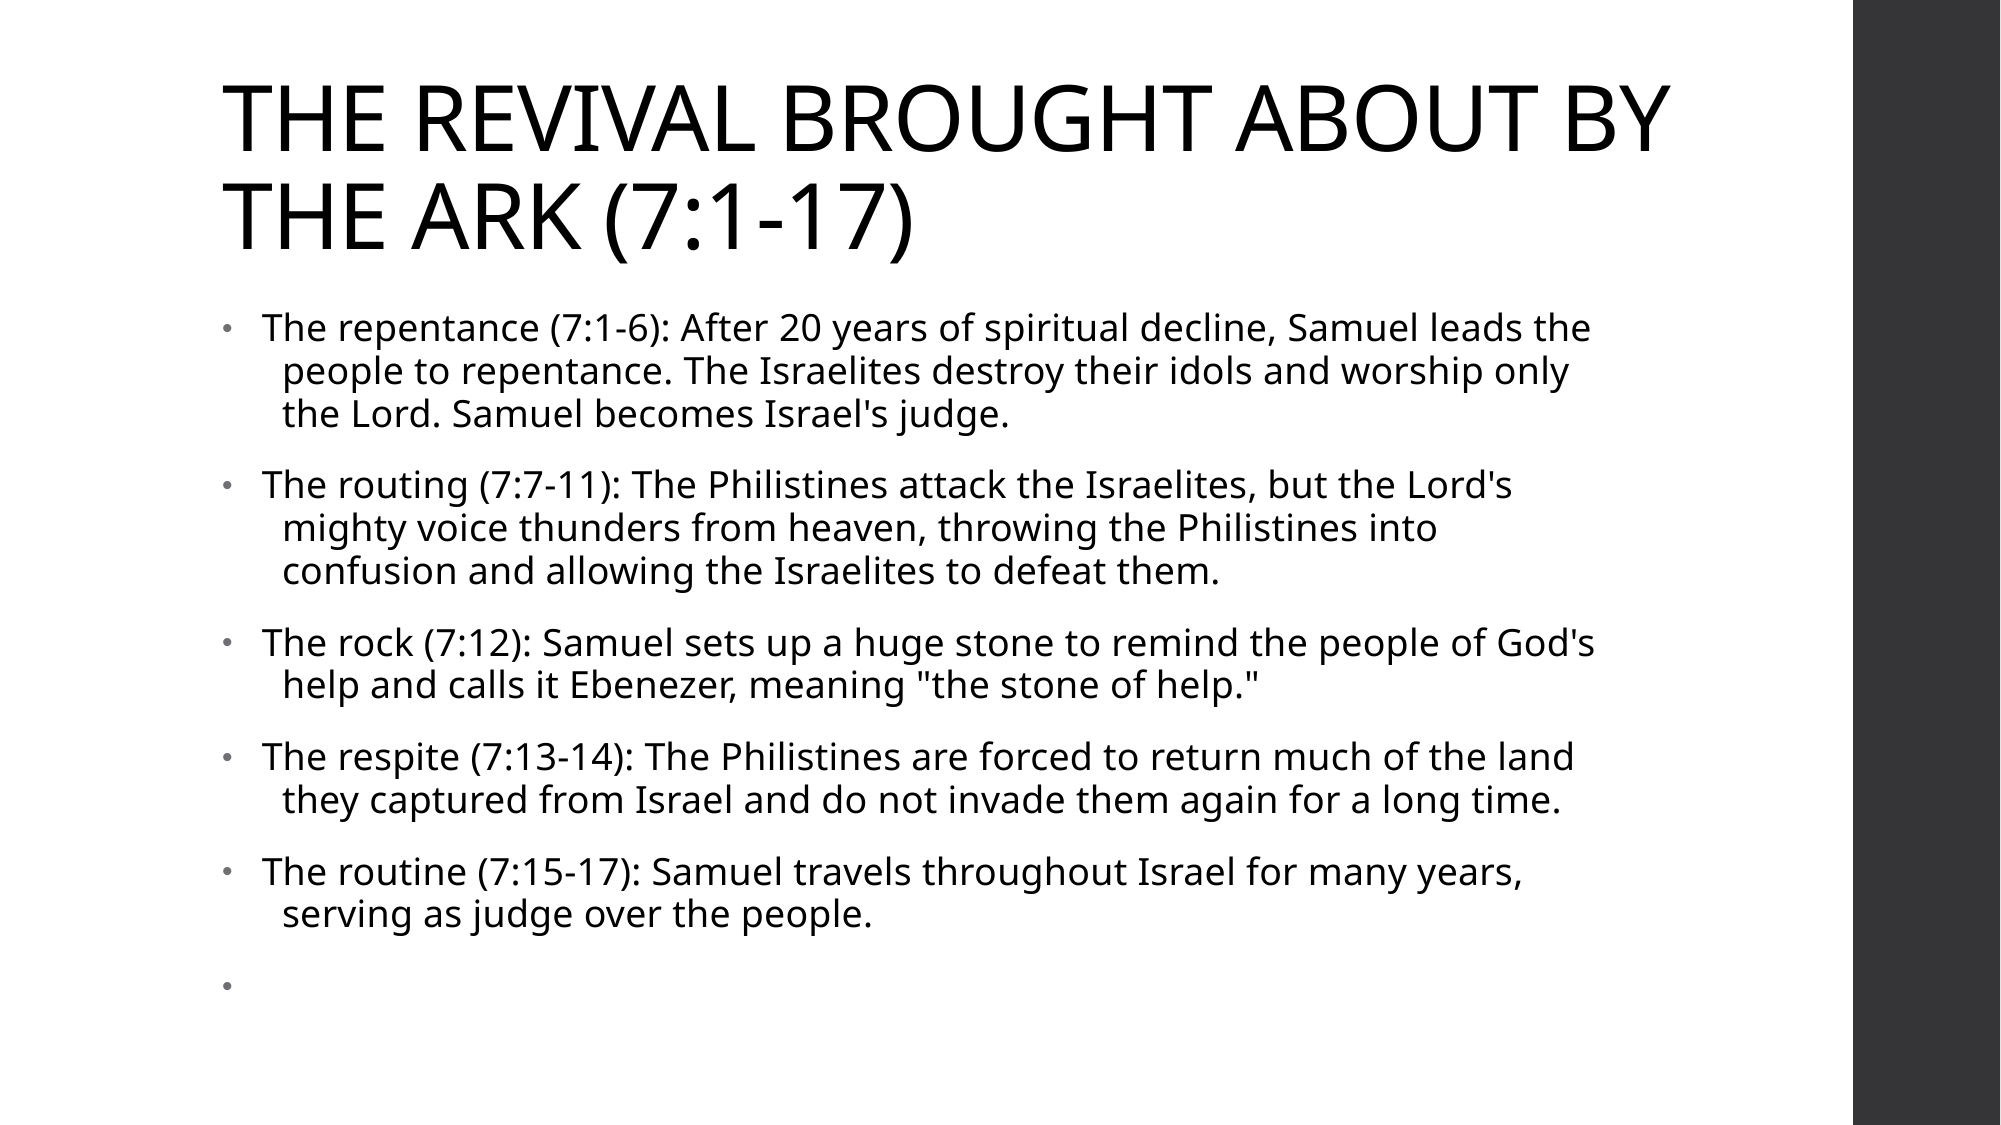

# THE REVIVAL BROUGHT ABOUT BY THE ARK (7:1-17)
 The repentance (7:1-6): After 20 years of spiritual decline, Samuel leads the people to repentance. The Israelites destroy their idols and worship only the Lord. Samuel becomes Israel's judge.
 The routing (7:7-11): The Philistines attack the Israelites, but the Lord's mighty voice thunders from heaven, throwing the Philistines into confusion and allowing the Israelites to defeat them.
 The rock (7:12): Samuel sets up a huge stone to remind the people of God's help and calls it Ebenezer, meaning "the stone of help."
 The respite (7:13-14): The Philistines are forced to return much of the land they captured from Israel and do not invade them again for a long time.
 The routine (7:15-17): Samuel travels throughout Israel for many years, serving as judge over the people.